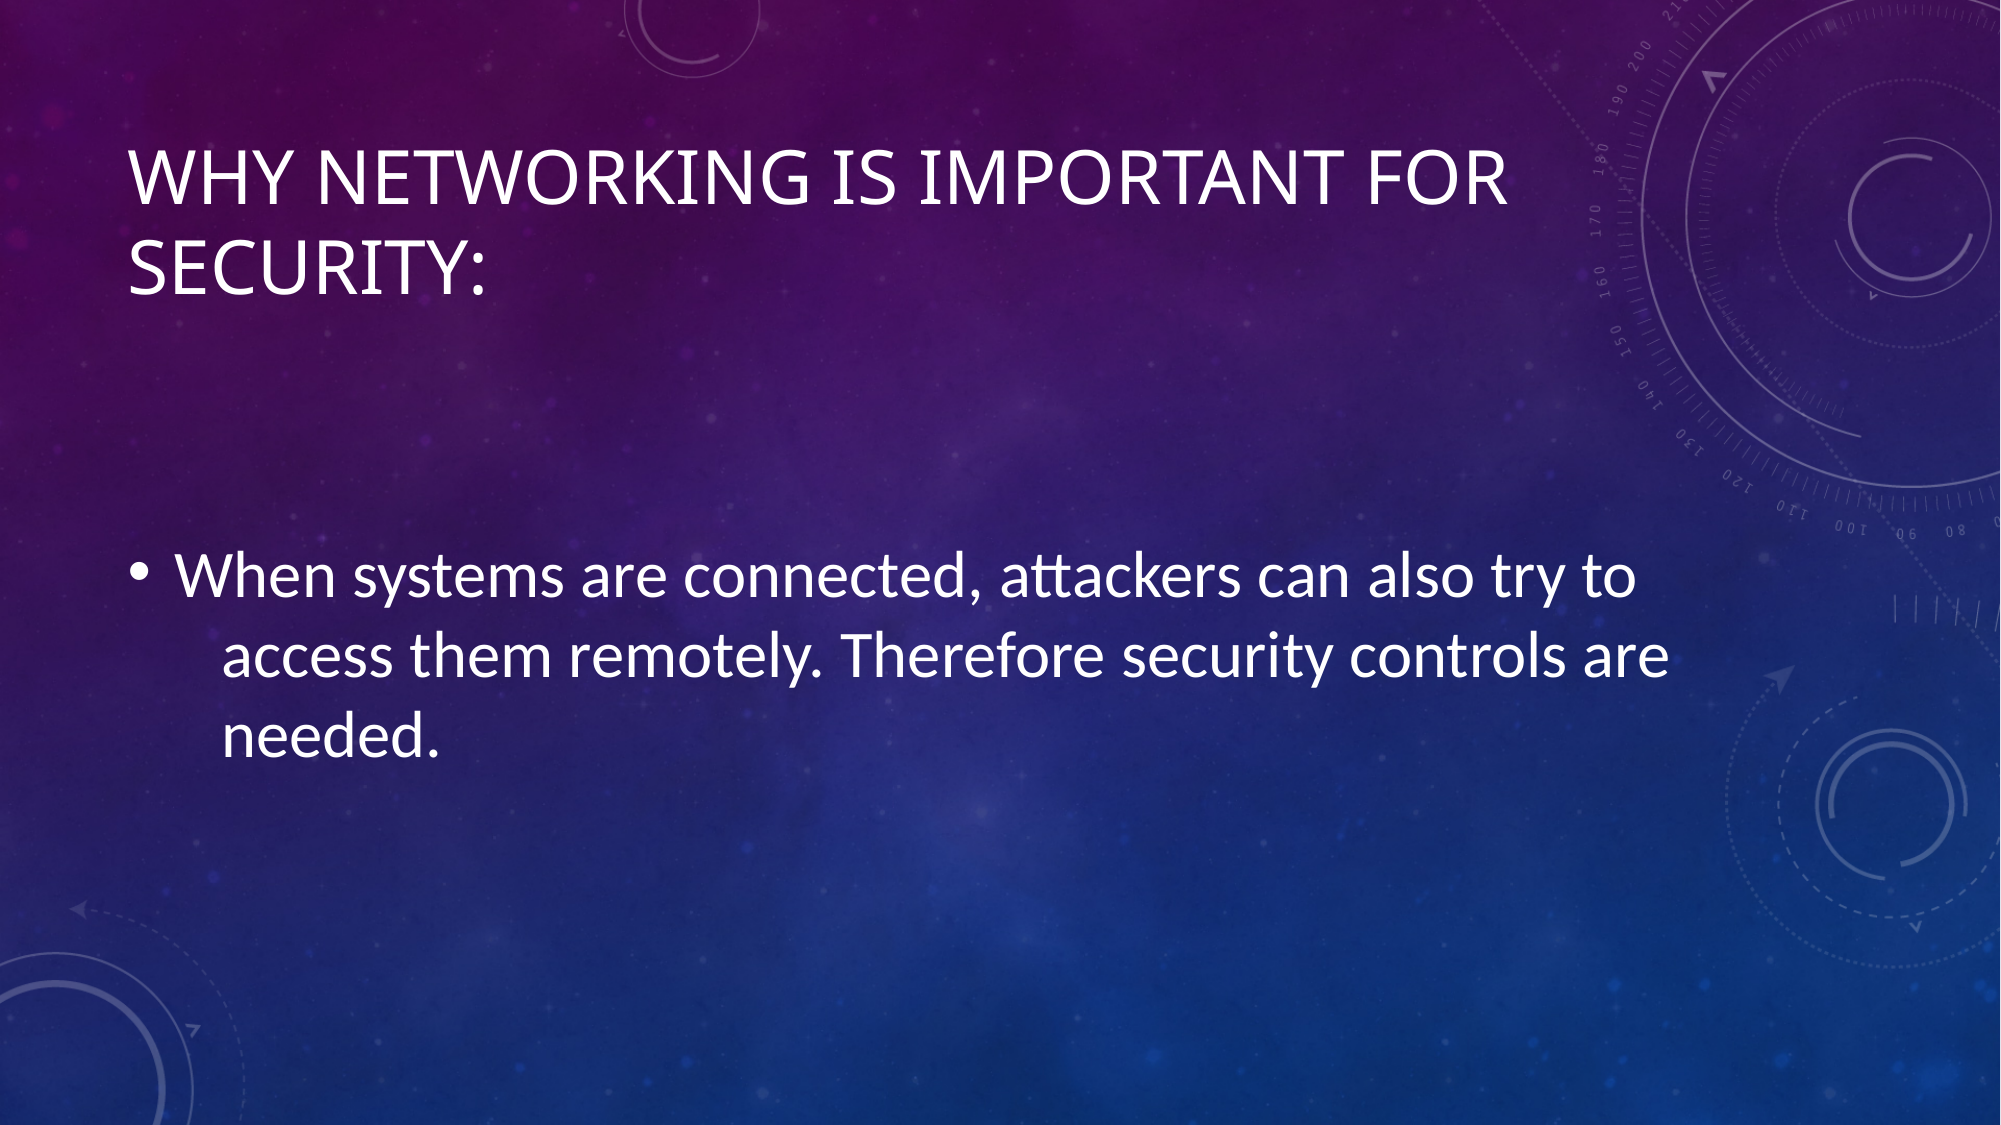

# Why networking is important for security:
When systems are connected, attackers can also try to access them remotely. Therefore security controls are needed.